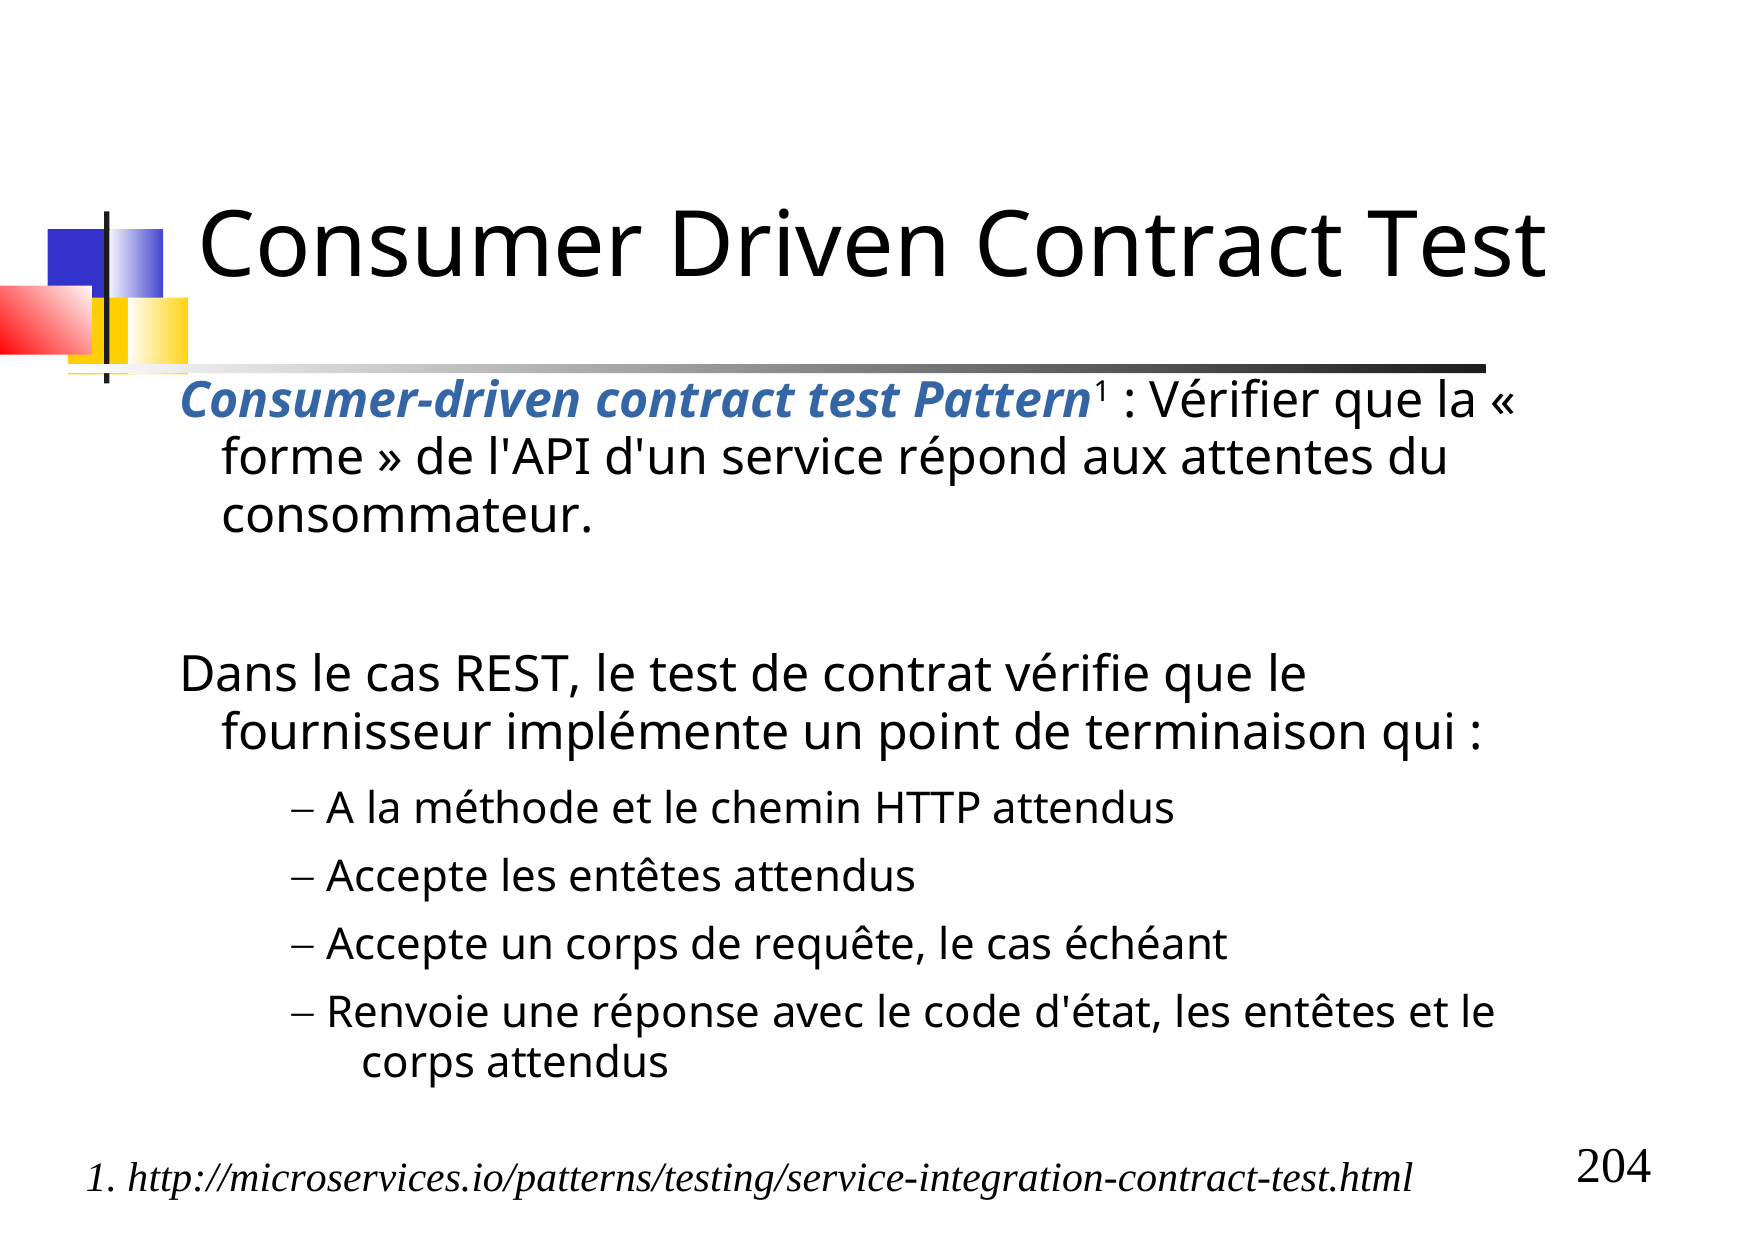

# Consumer Driven Contract Test
Consumer-driven contract test Pattern1 : Vérifier que la « forme » de l'API d'un service répond aux attentes du consommateur.
Dans le cas REST, le test de contrat vérifie que le fournisseur implémente un point de terminaison qui :
A la méthode et le chemin HTTP attendus
Accepte les entêtes attendus
Accepte un corps de requête, le cas échéant
Renvoie une réponse avec le code d'état, les entêtes et le corps attendus
1. http://microservices.io/patterns/testing/service-integration-contract-test.html